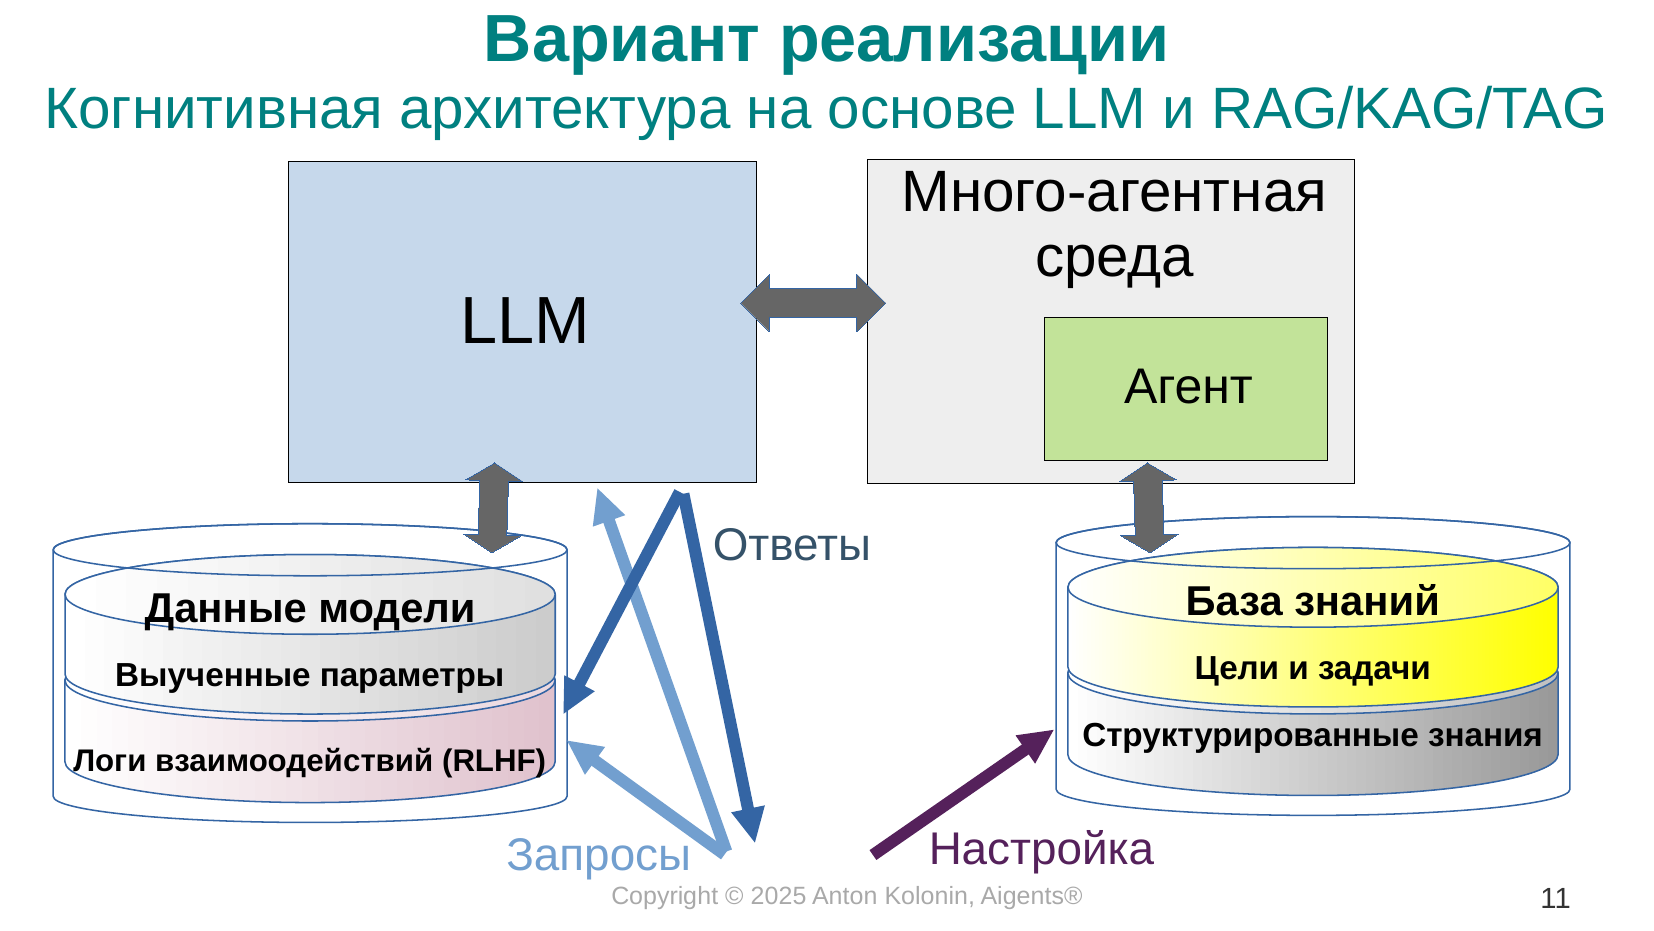

Вариант реализации
Когнитивная архитектура на основе LLM и RAG/KAG/TAG
Много-агентная
среда
LLM
Агент
Ответы
База знаний
Данные модели
Цели и задачи
Структурированные знания
Выученные параметры
Логи взаимоодействий (RLHF)
Настройка
Запросы
Copyright © 2025 Anton Kolonin, Aigents®
11